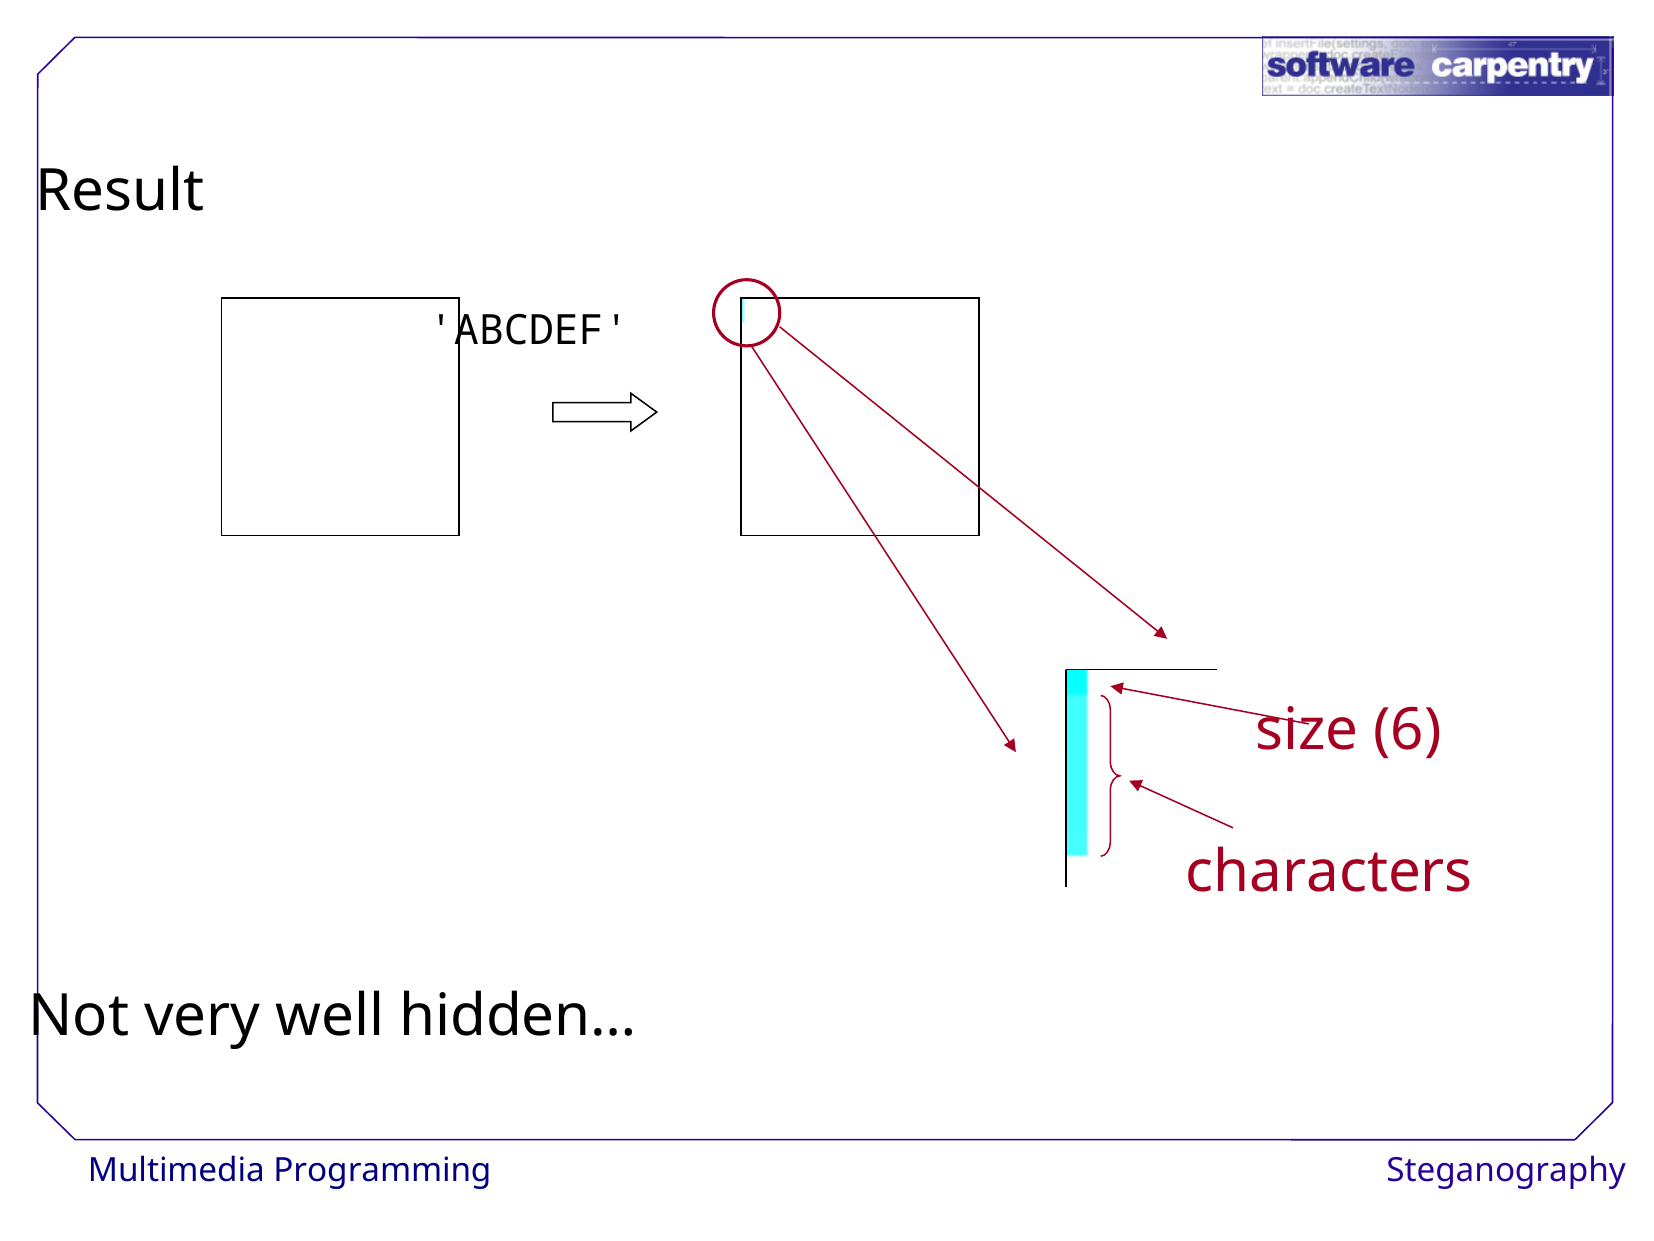

Result
'ABCDEF'
size (6)
characters
Not very well hidden…